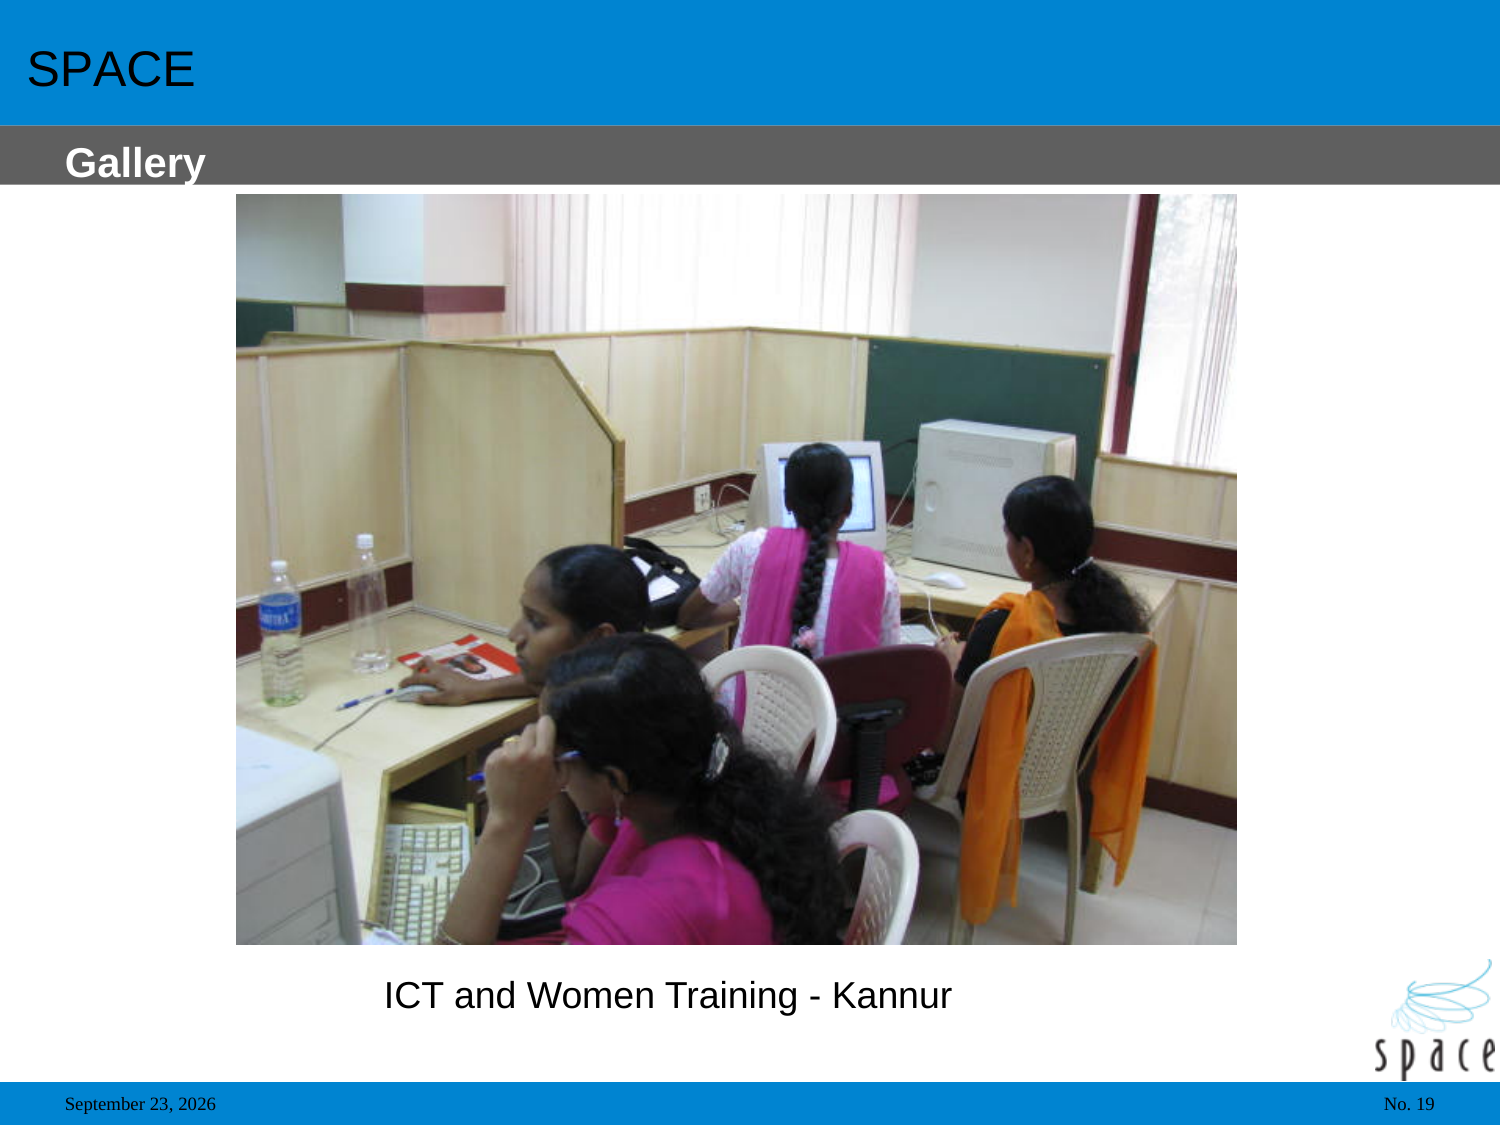

# Gallery
ICT and Women Training - Kannur
19